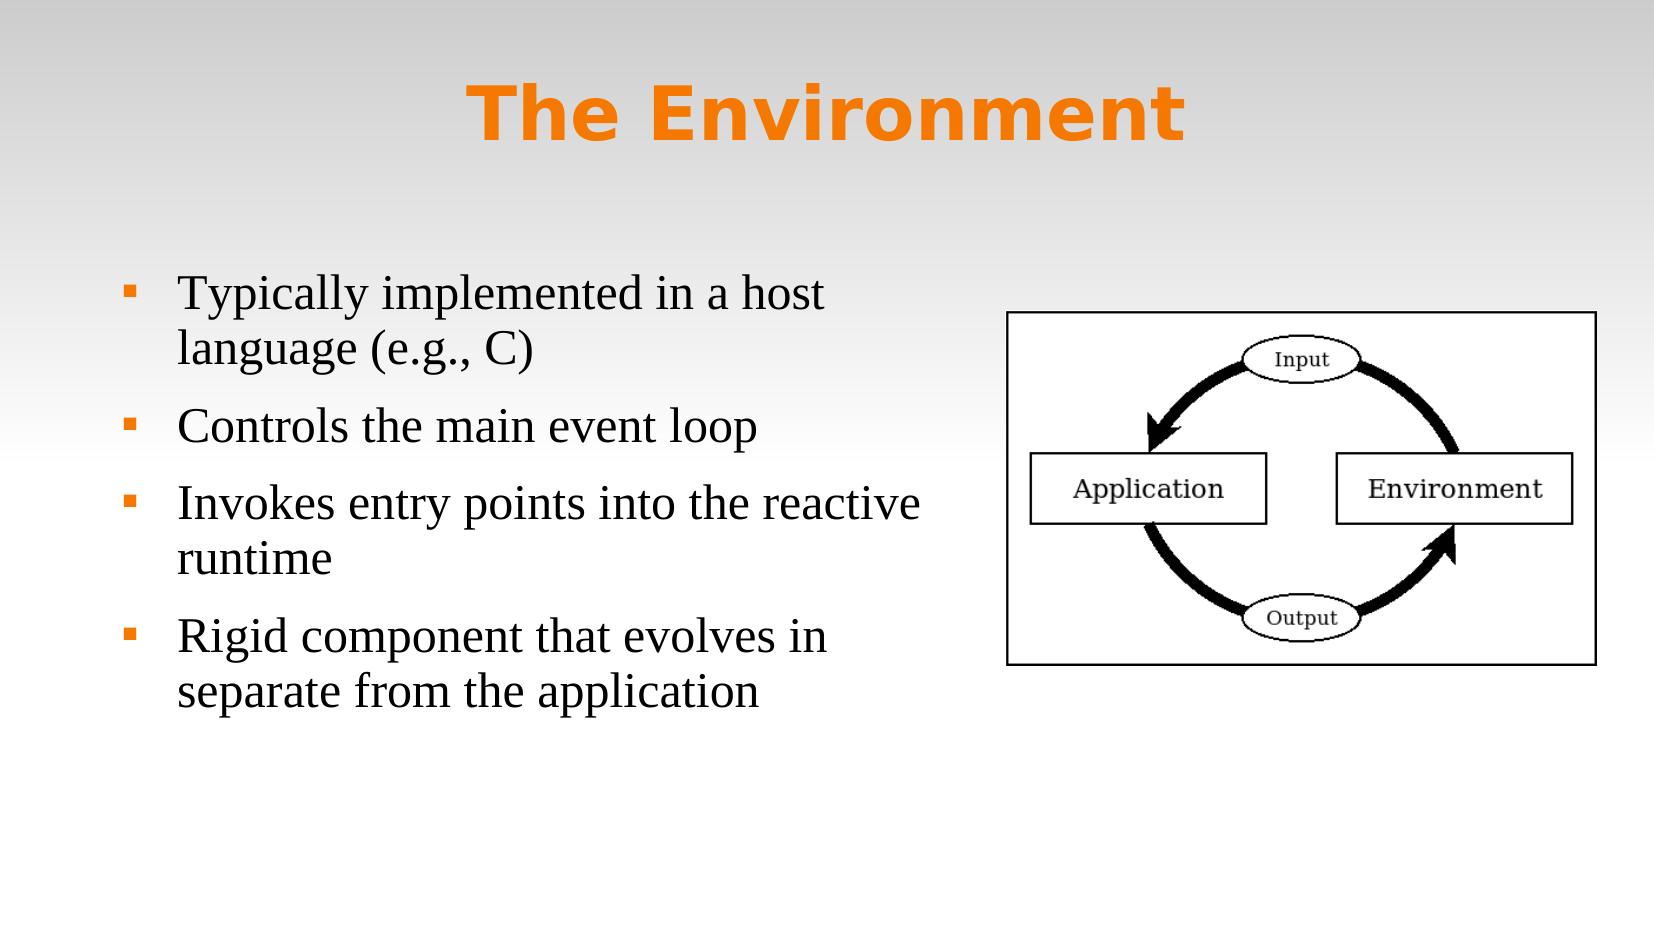

# The Environment
Typically implemented in a host language (e.g., C)
Controls the main event loop
Invokes entry points into the reactive runtime
Rigid component that evolves in separate from the application